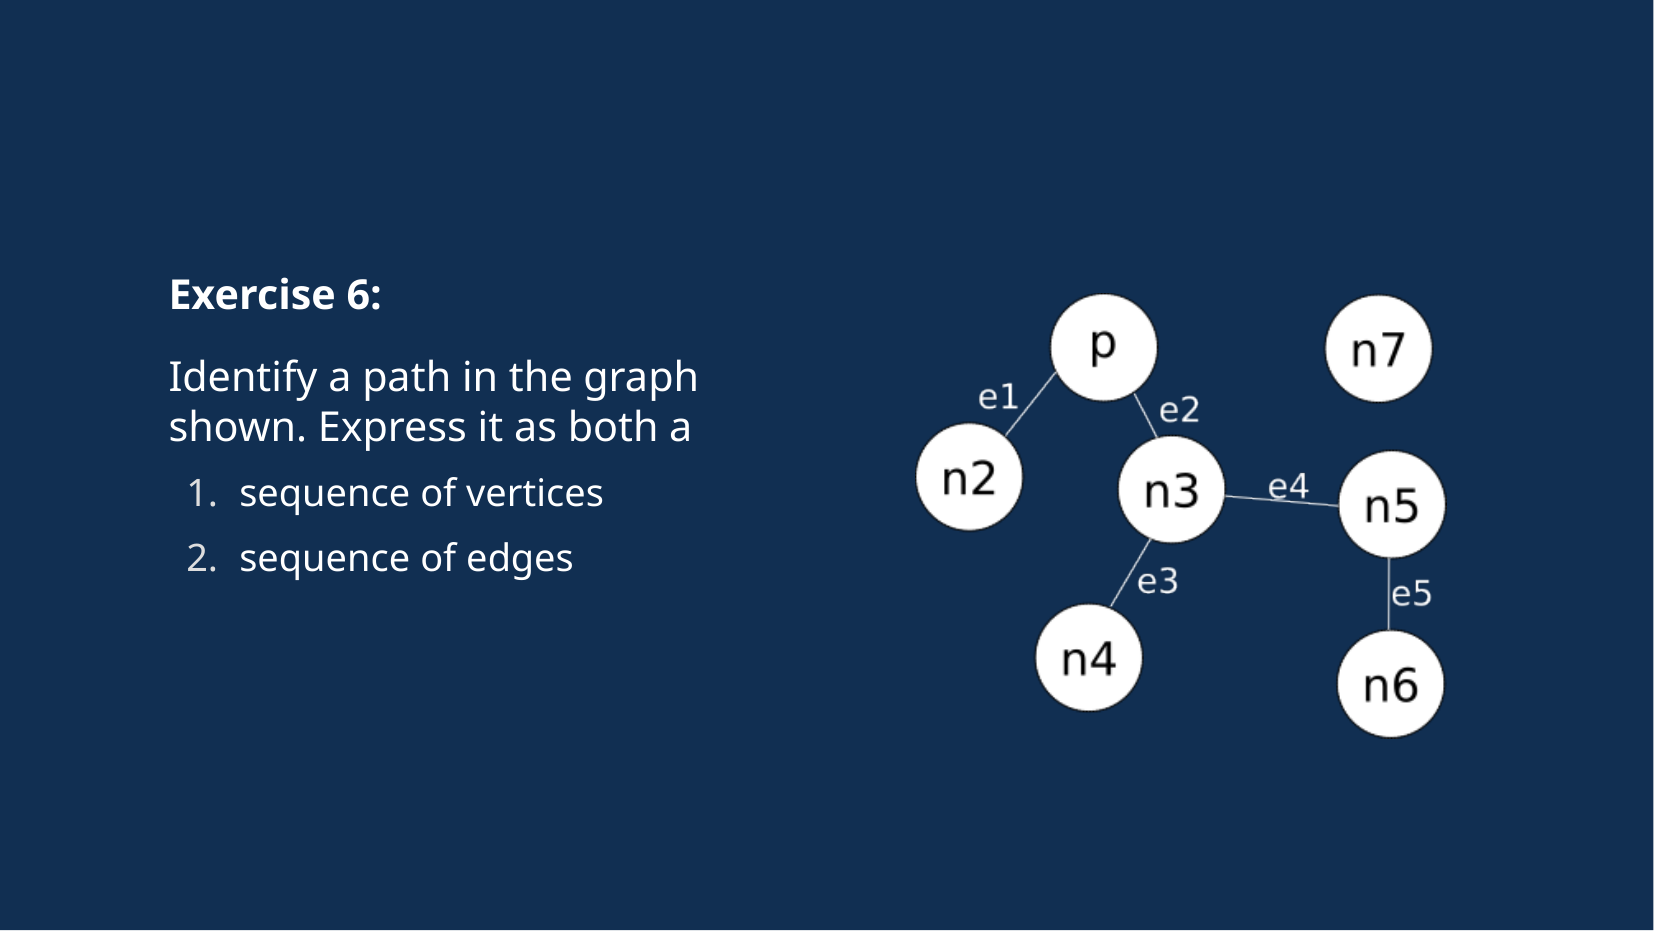

#
Exercise 6:
Identify a path in the graph shown. Express it as both a
sequence of vertices
sequence of edges